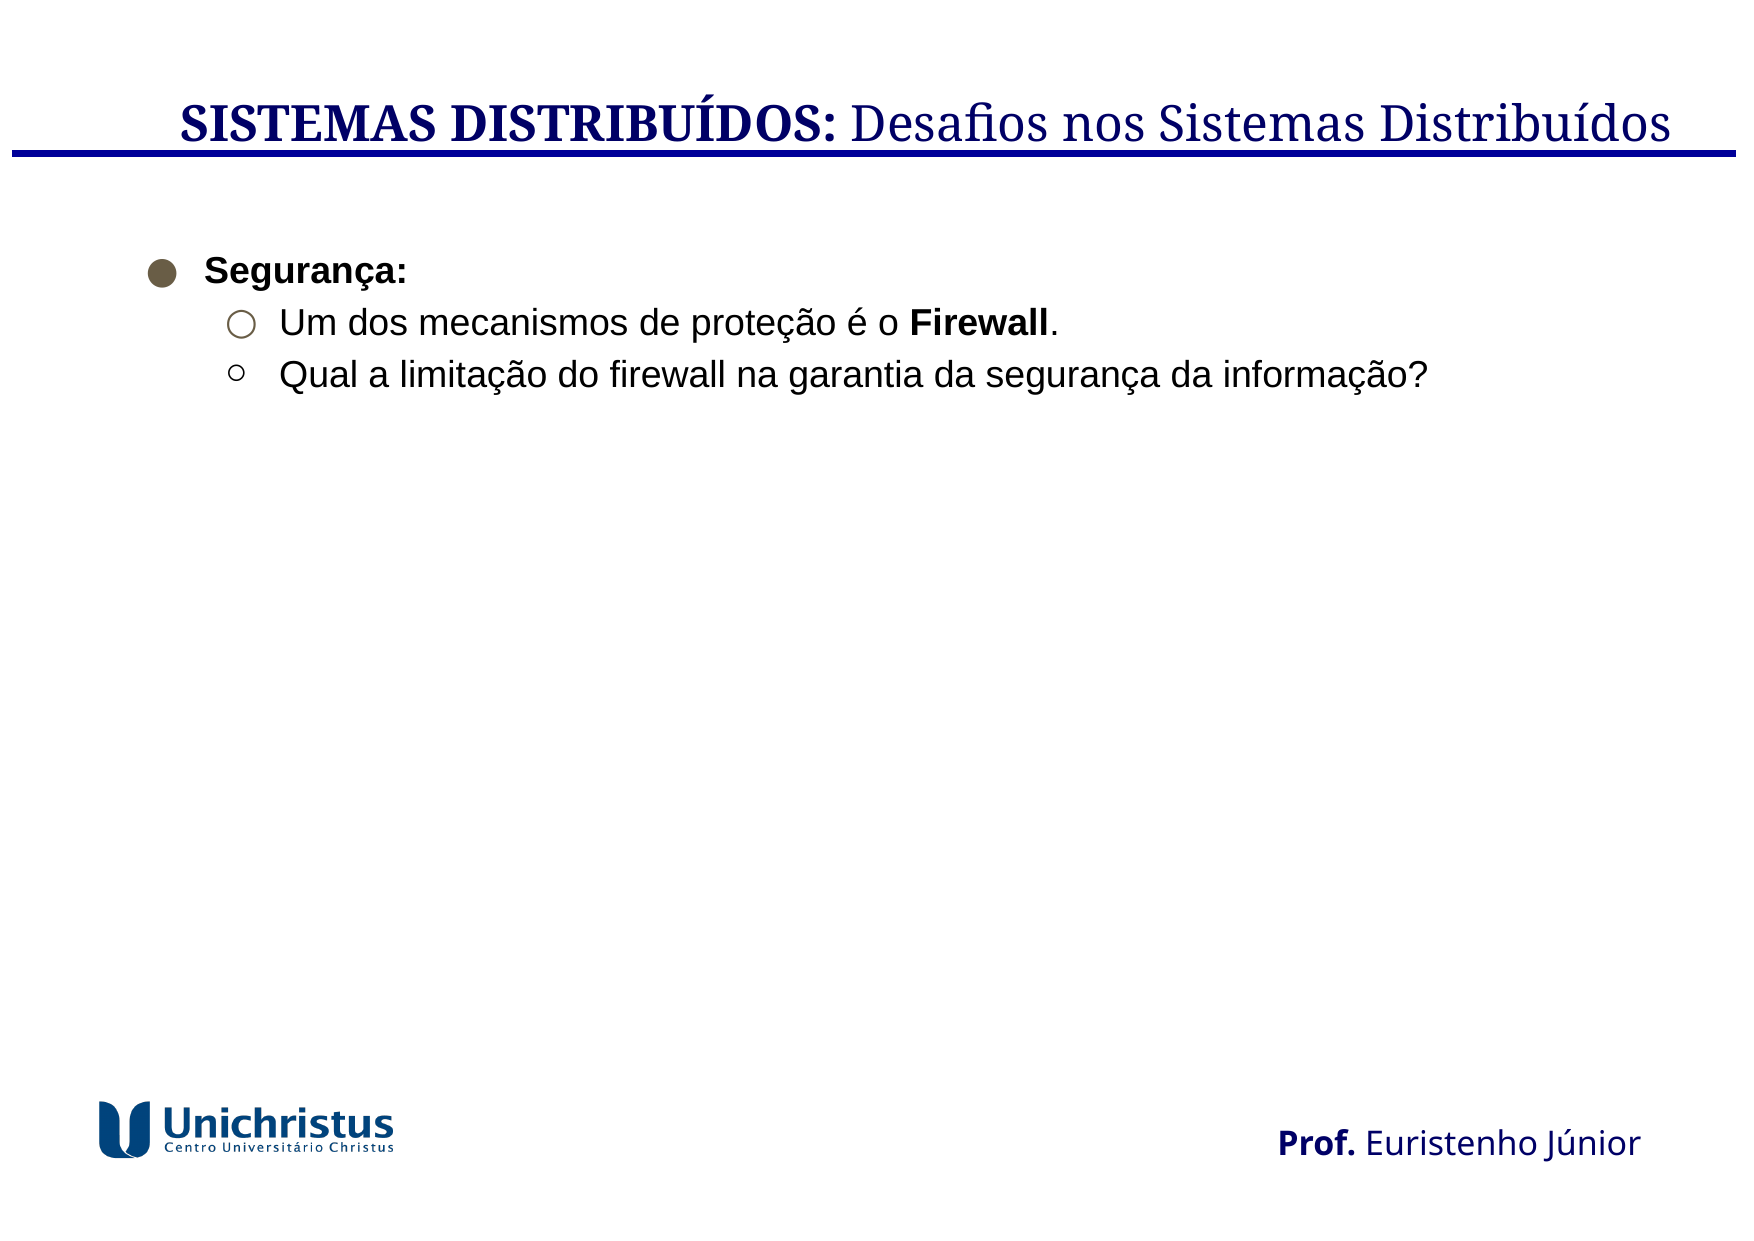

SISTEMAS DISTRIBUÍDOS: Desafios nos Sistemas Distribuídos
Segurança:
Um dos mecanismos de proteção é o Firewall.
Qual a limitação do firewall na garantia da segurança da informação?
Prof. Euristenho Júnior